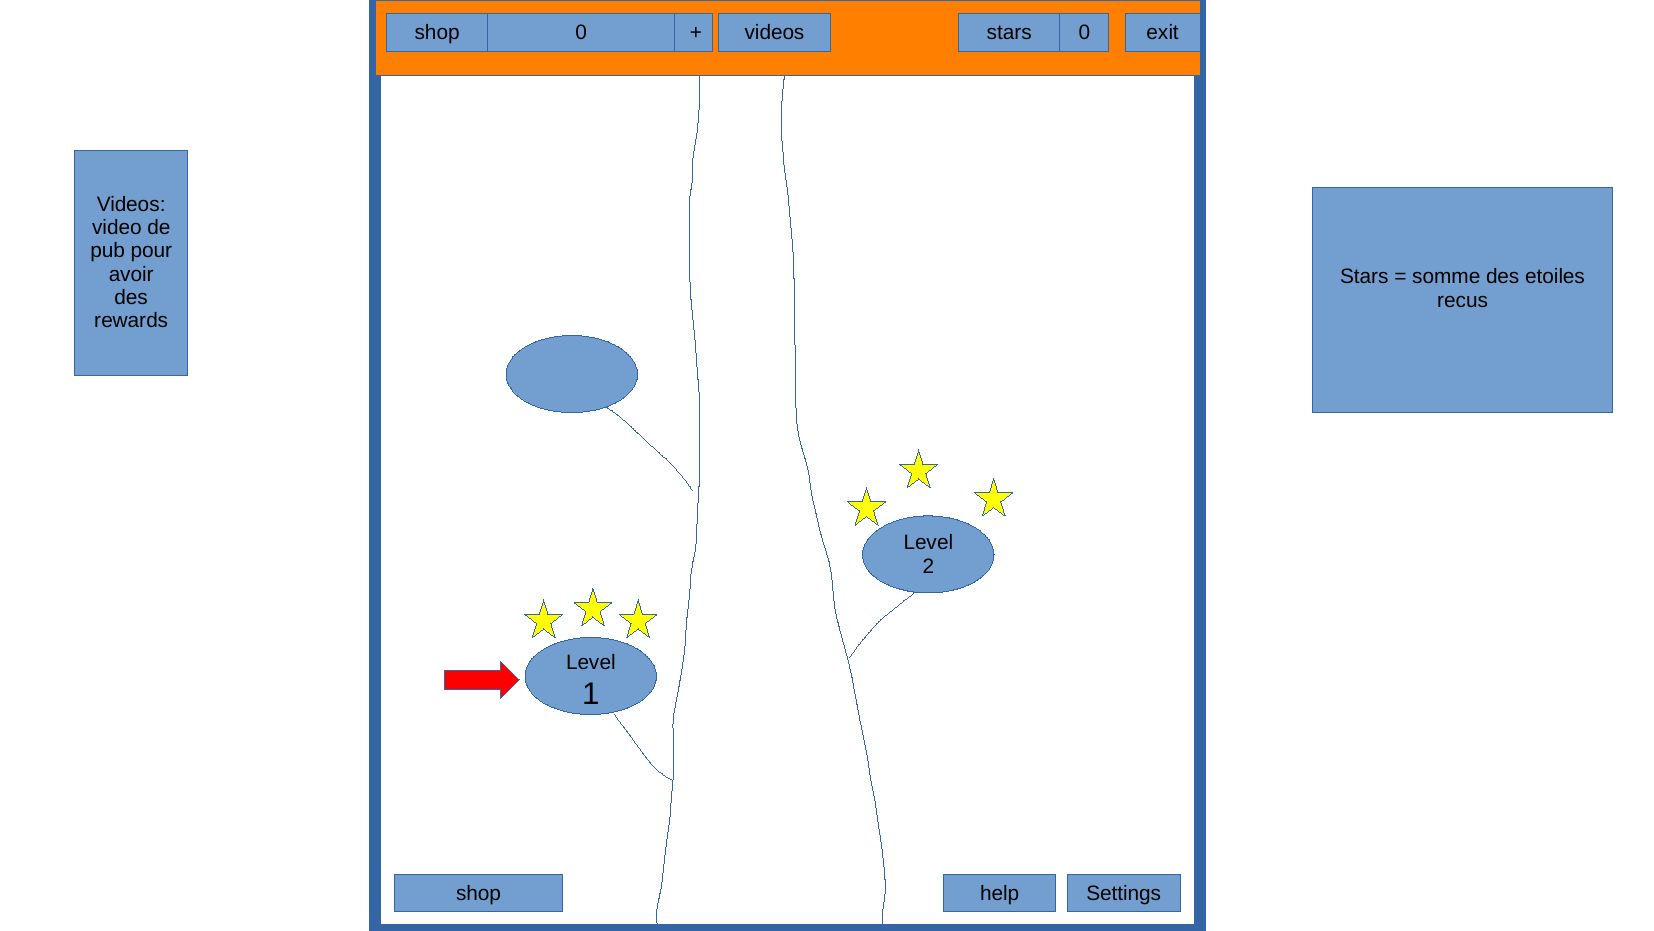

shop
0
+
videos
stars
0
exit
Videos: video de pub pour avoir des rewards
Stars = somme des etoiles recus
Level 2
Level 1
shop
help
Settings